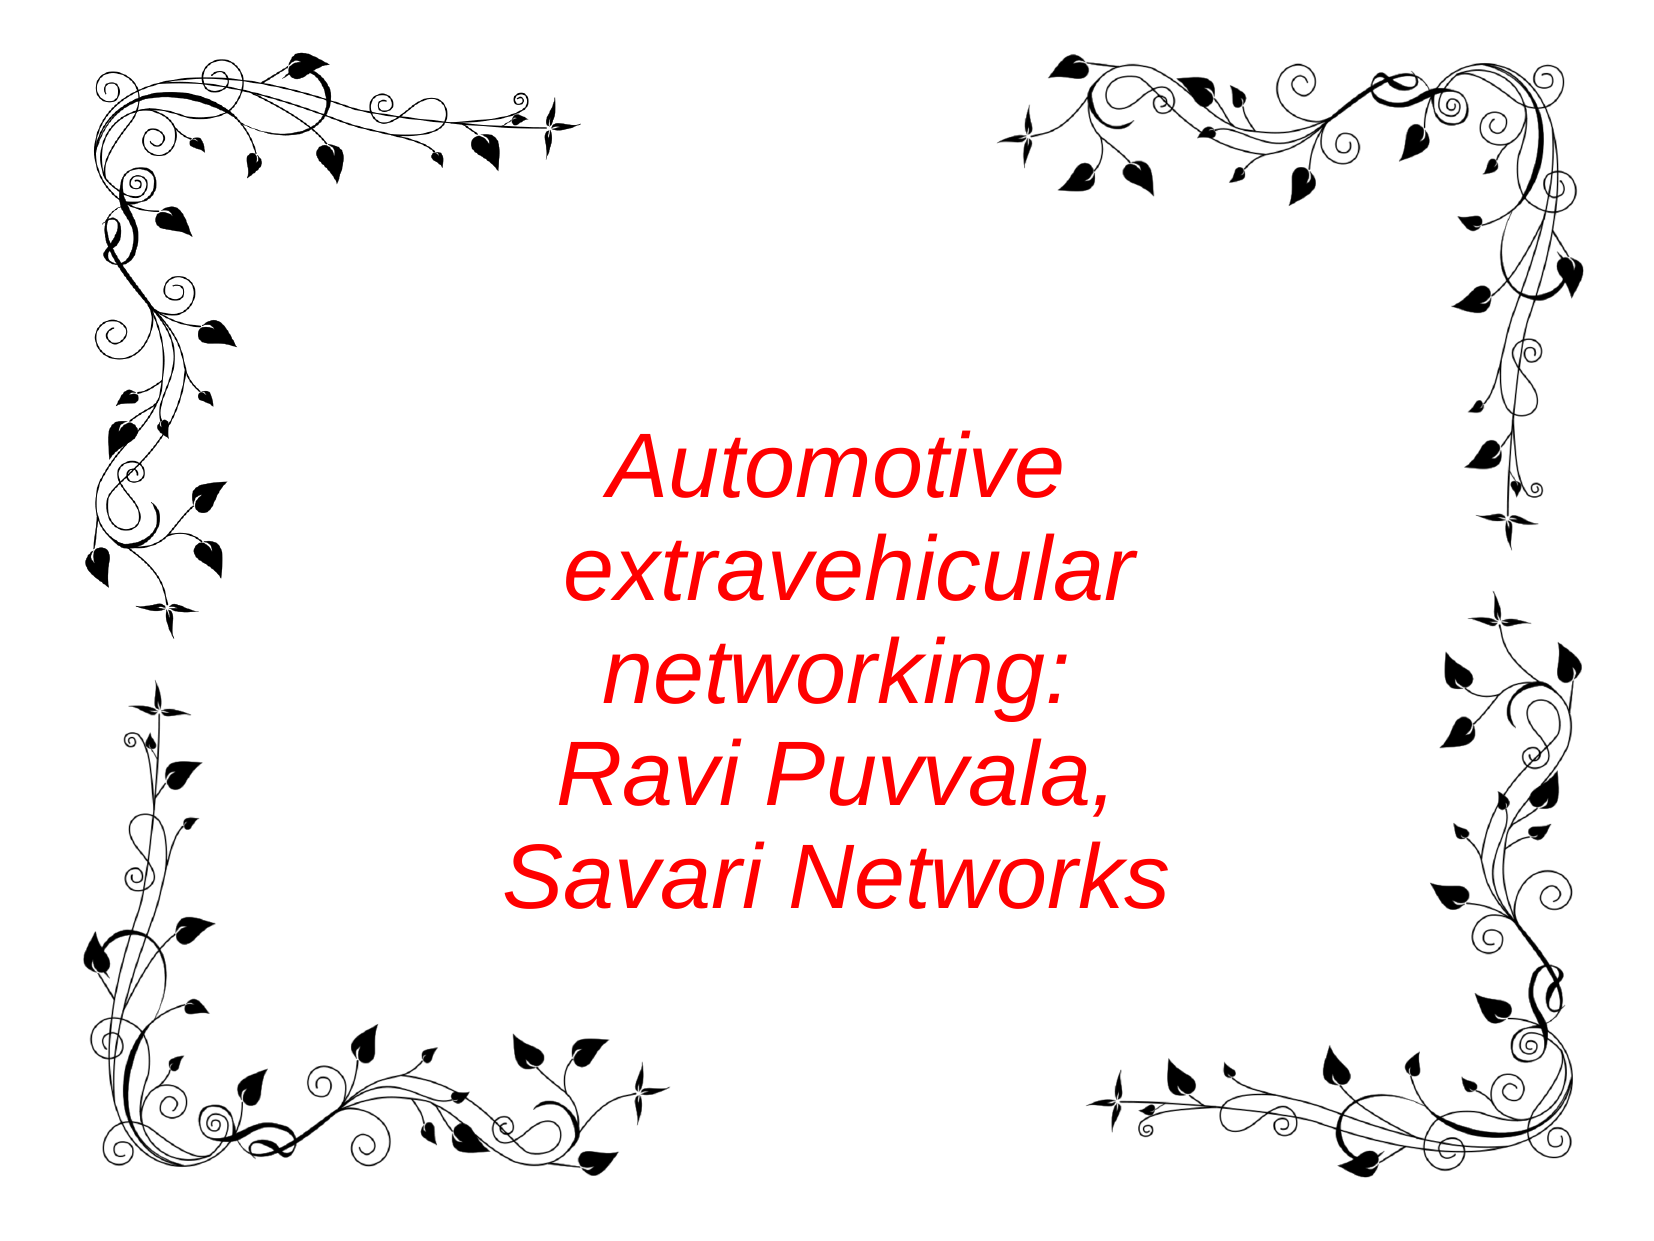

Automotive
 extravehicular
networking:
Ravi Puvvala,
Savari Networks
15